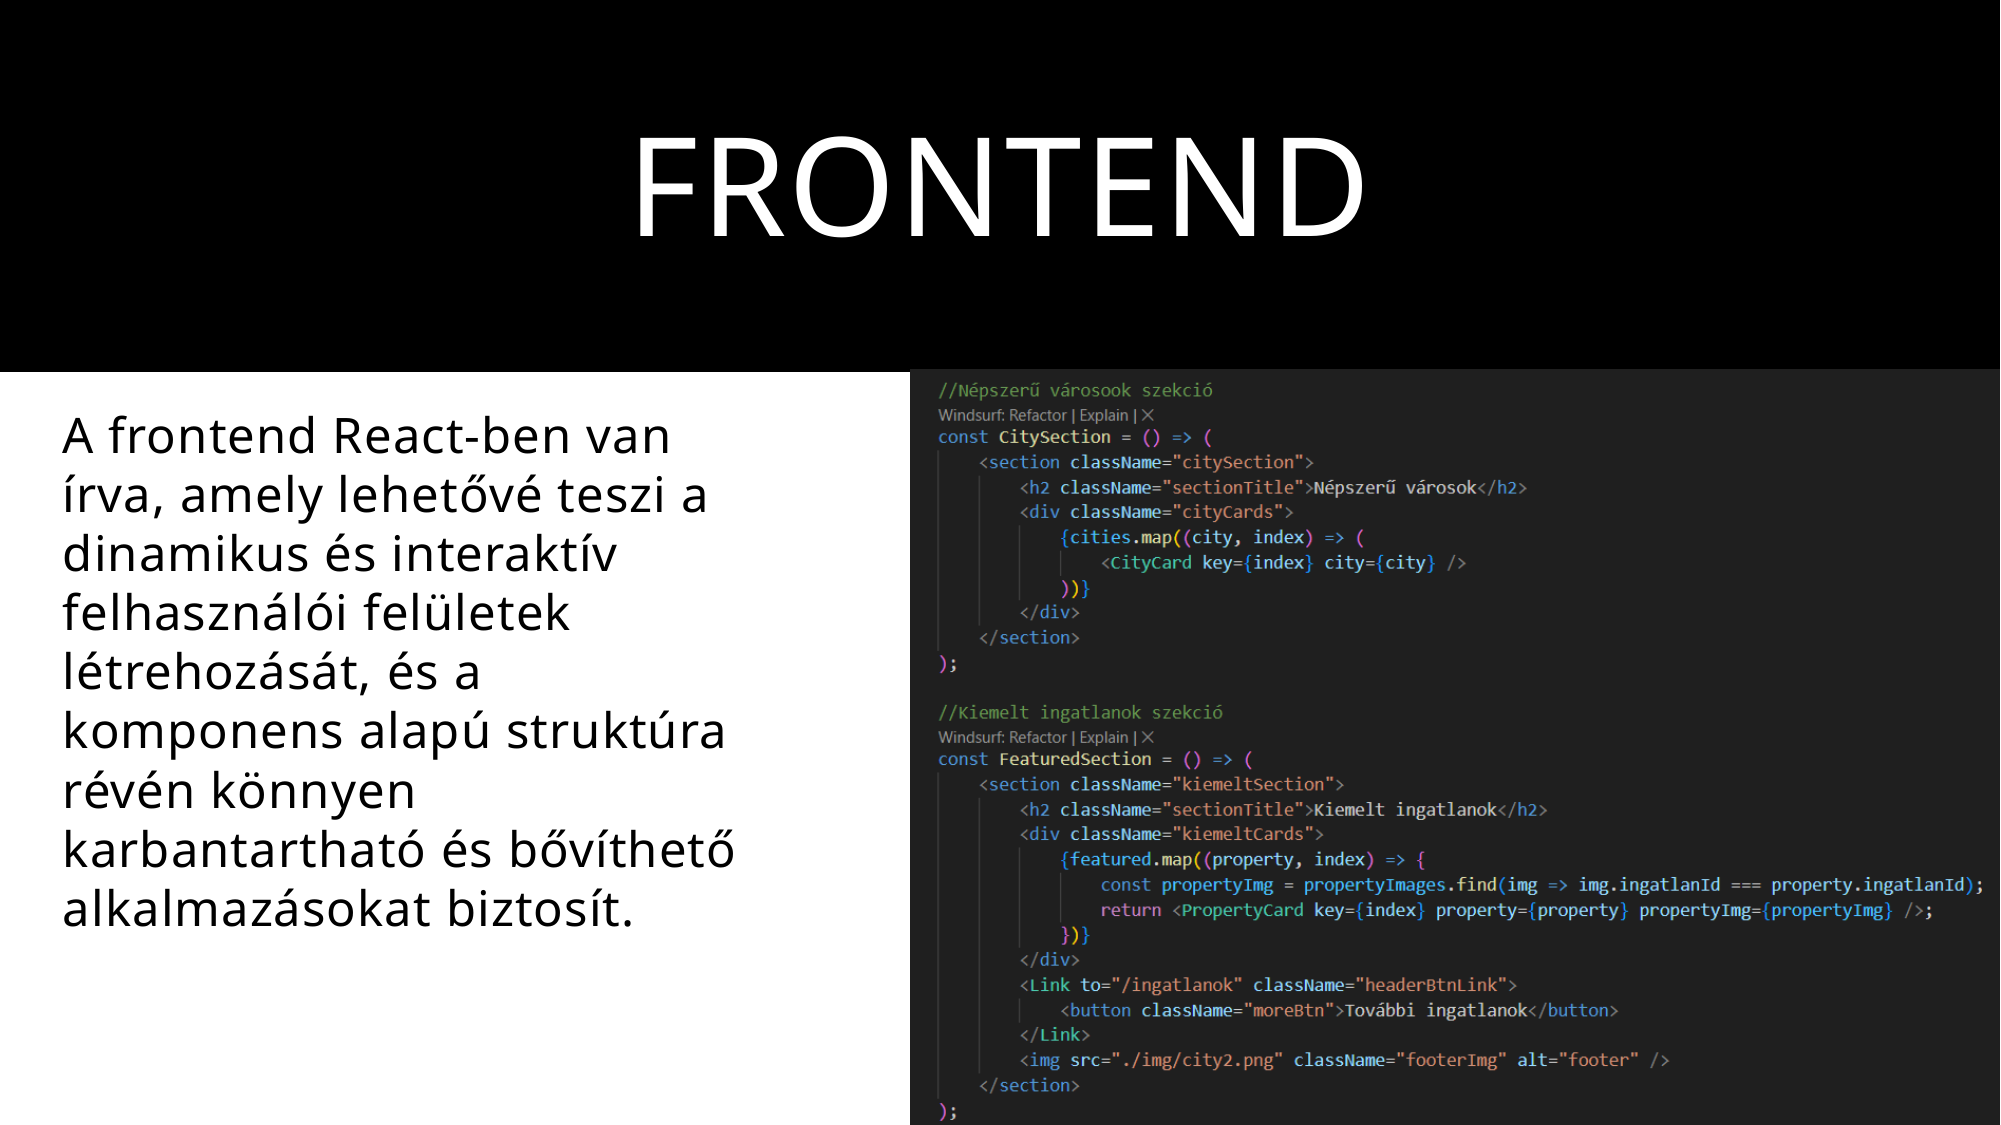

# Frontend
A frontend React-ben van írva, amely lehetővé teszi a dinamikus és interaktív felhasználói felületek létrehozását, és a komponens alapú struktúra révén könnyen karbantartható és bővíthető alkalmazásokat biztosít.